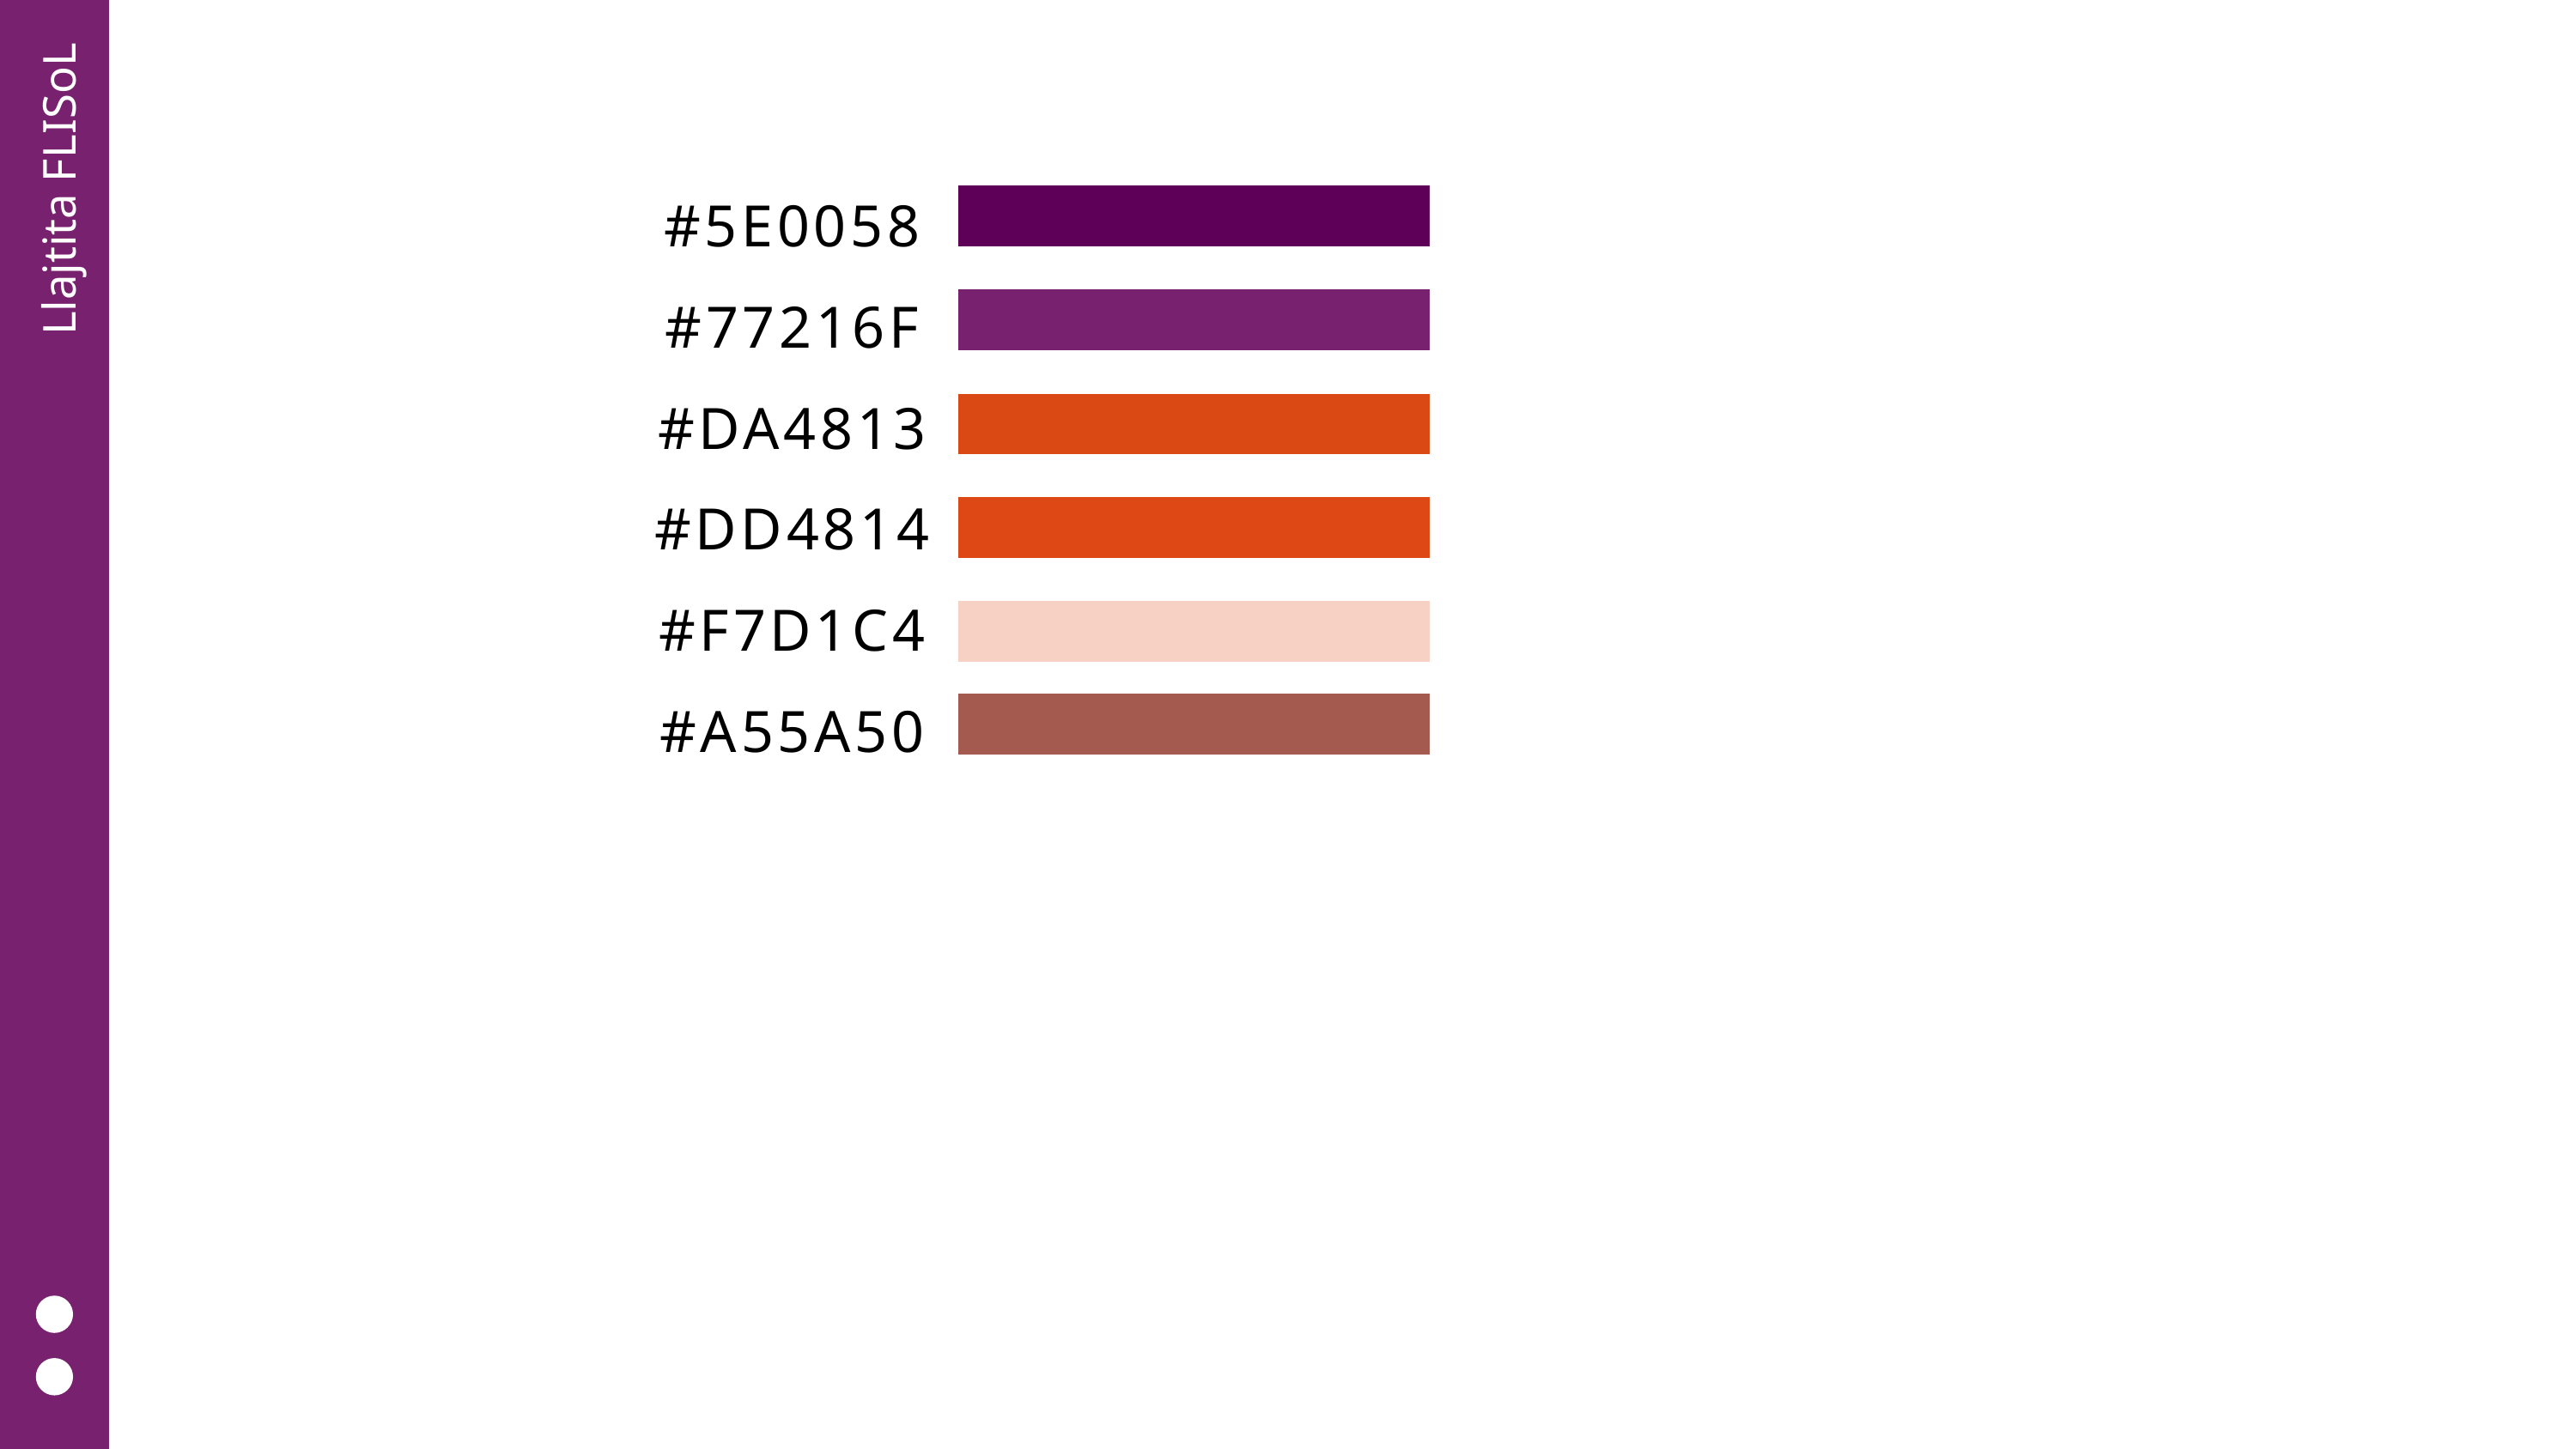

Llajtita FLISoL
#5E0058
#77216F
#DA4813
#DD4814
#F7D1C4
#A55A50